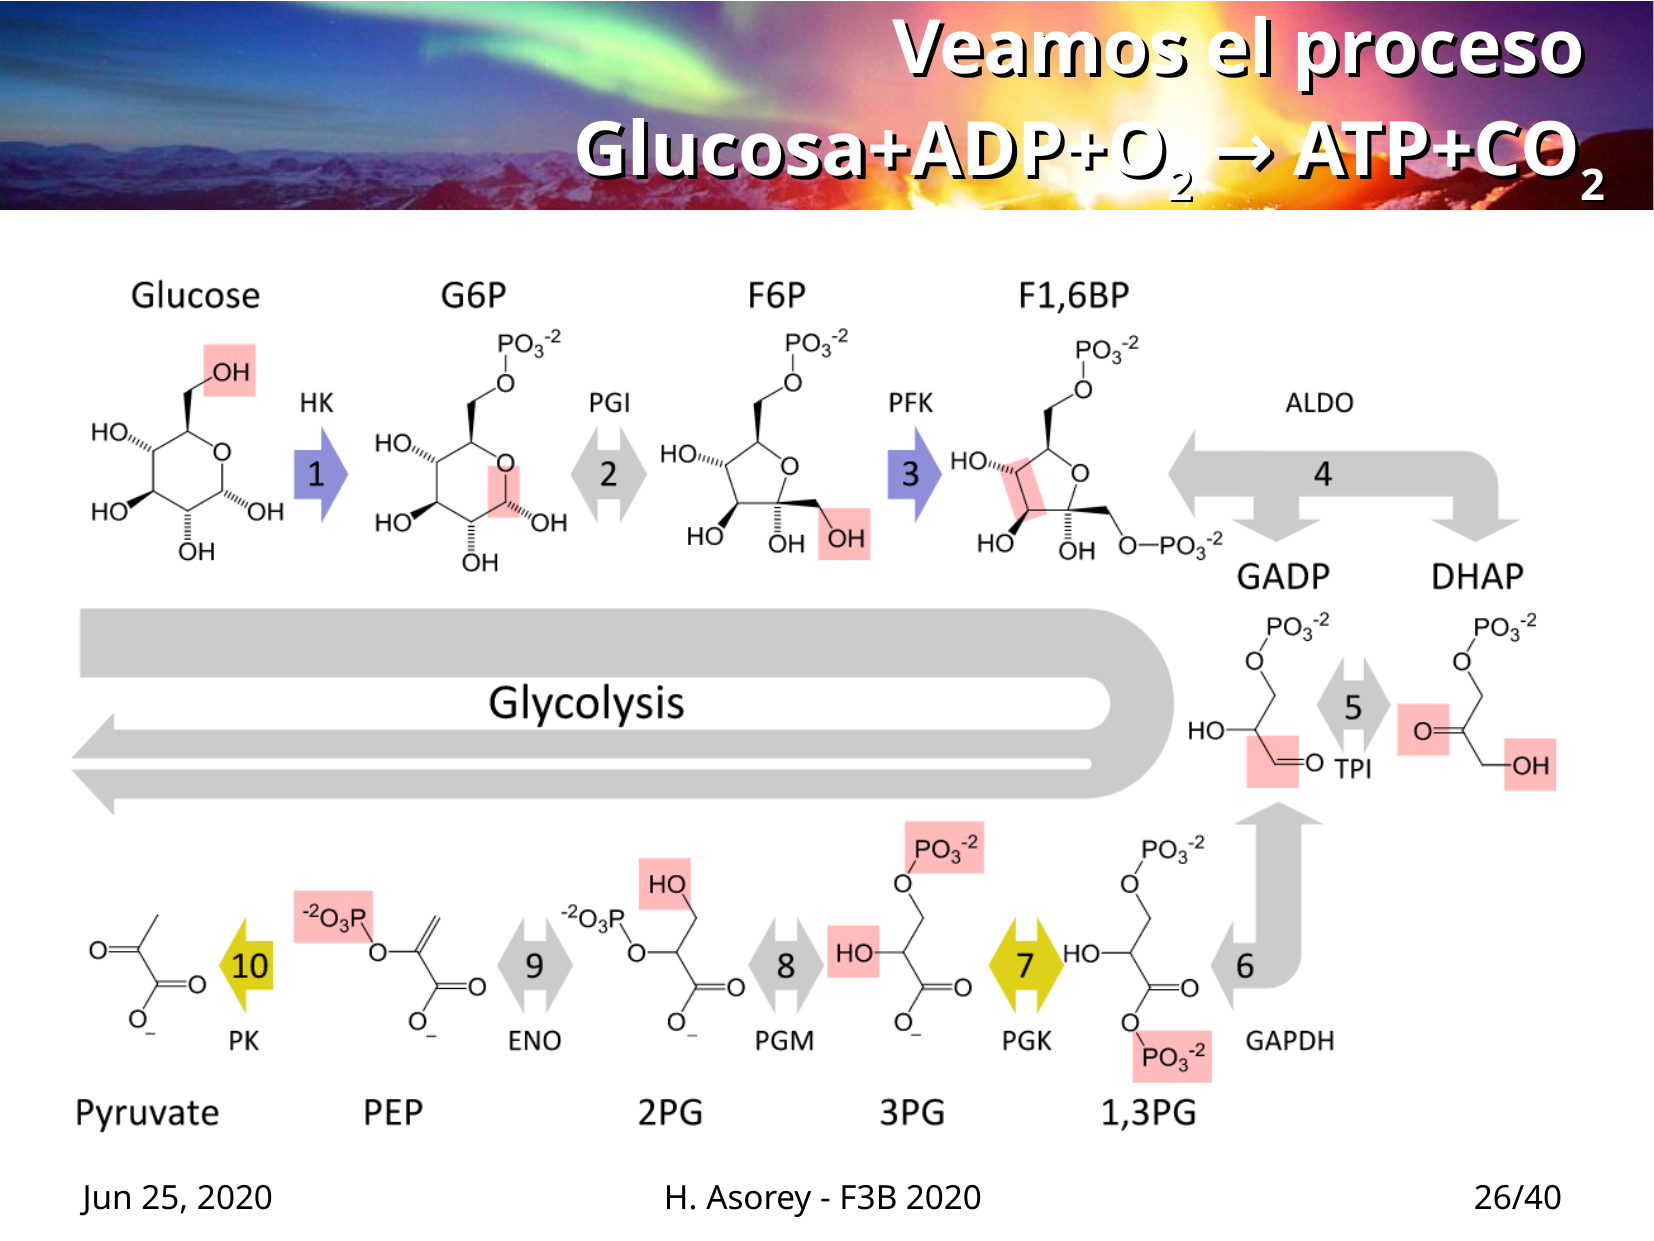

# Veamos el proceso Glucosa+ADP+O2 → ATP+CO2
Jun 25, 2020
H. Asorey - F3B 2020
26